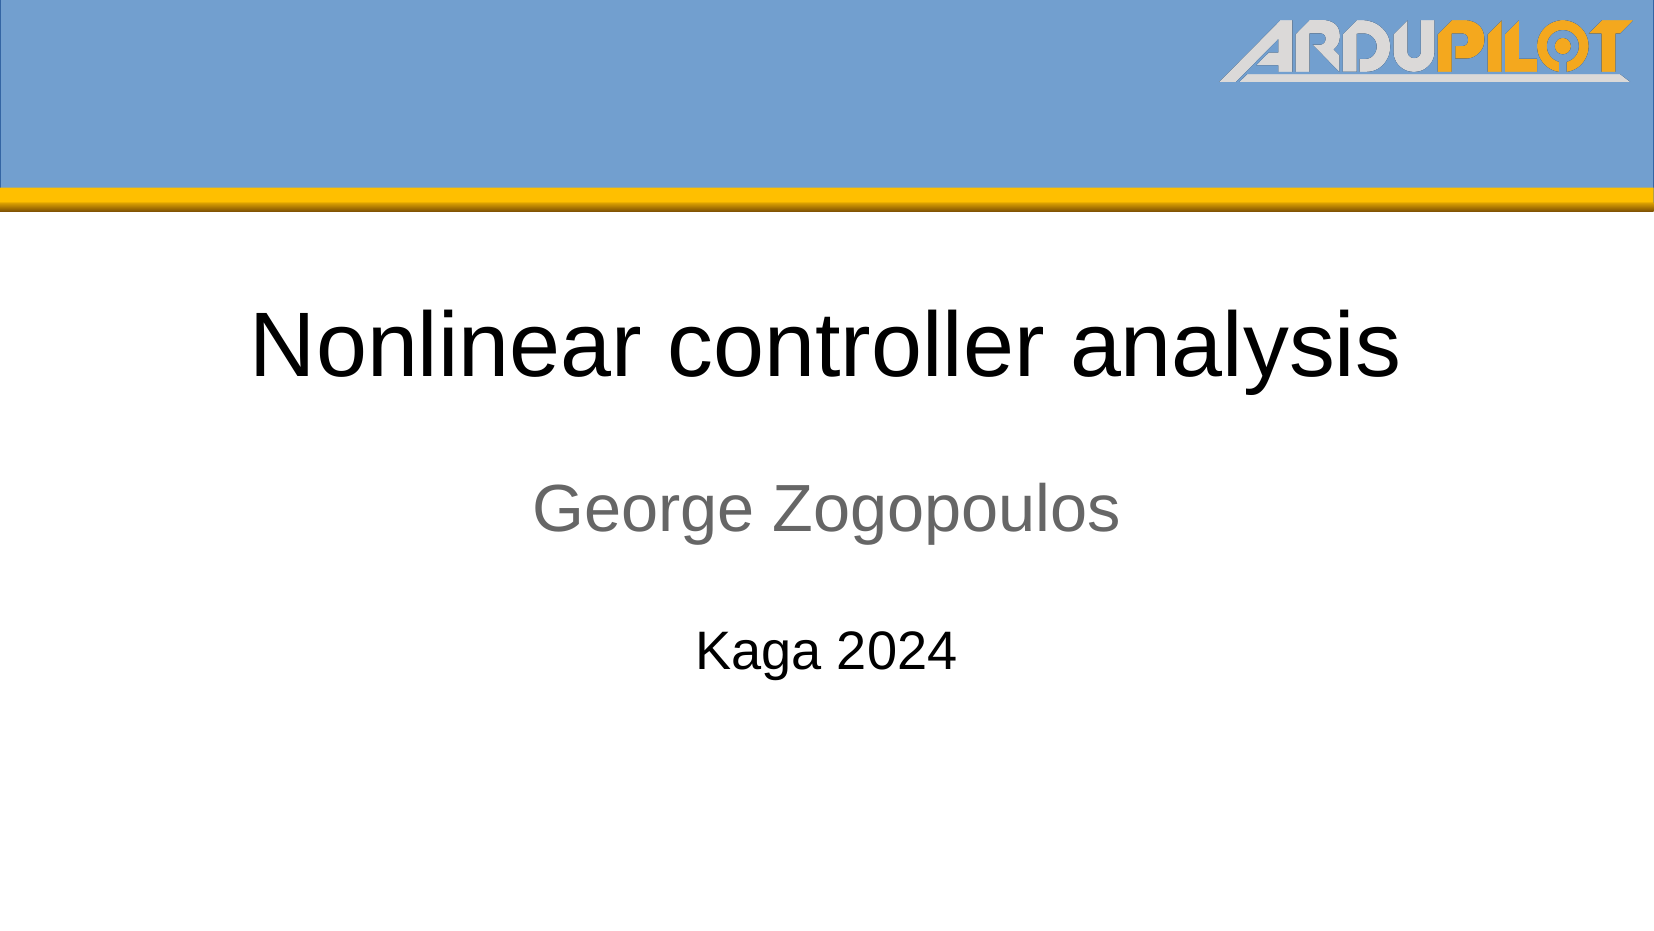

#
Nonlinear controller analysis
George Zogopoulos
Kaga 2024